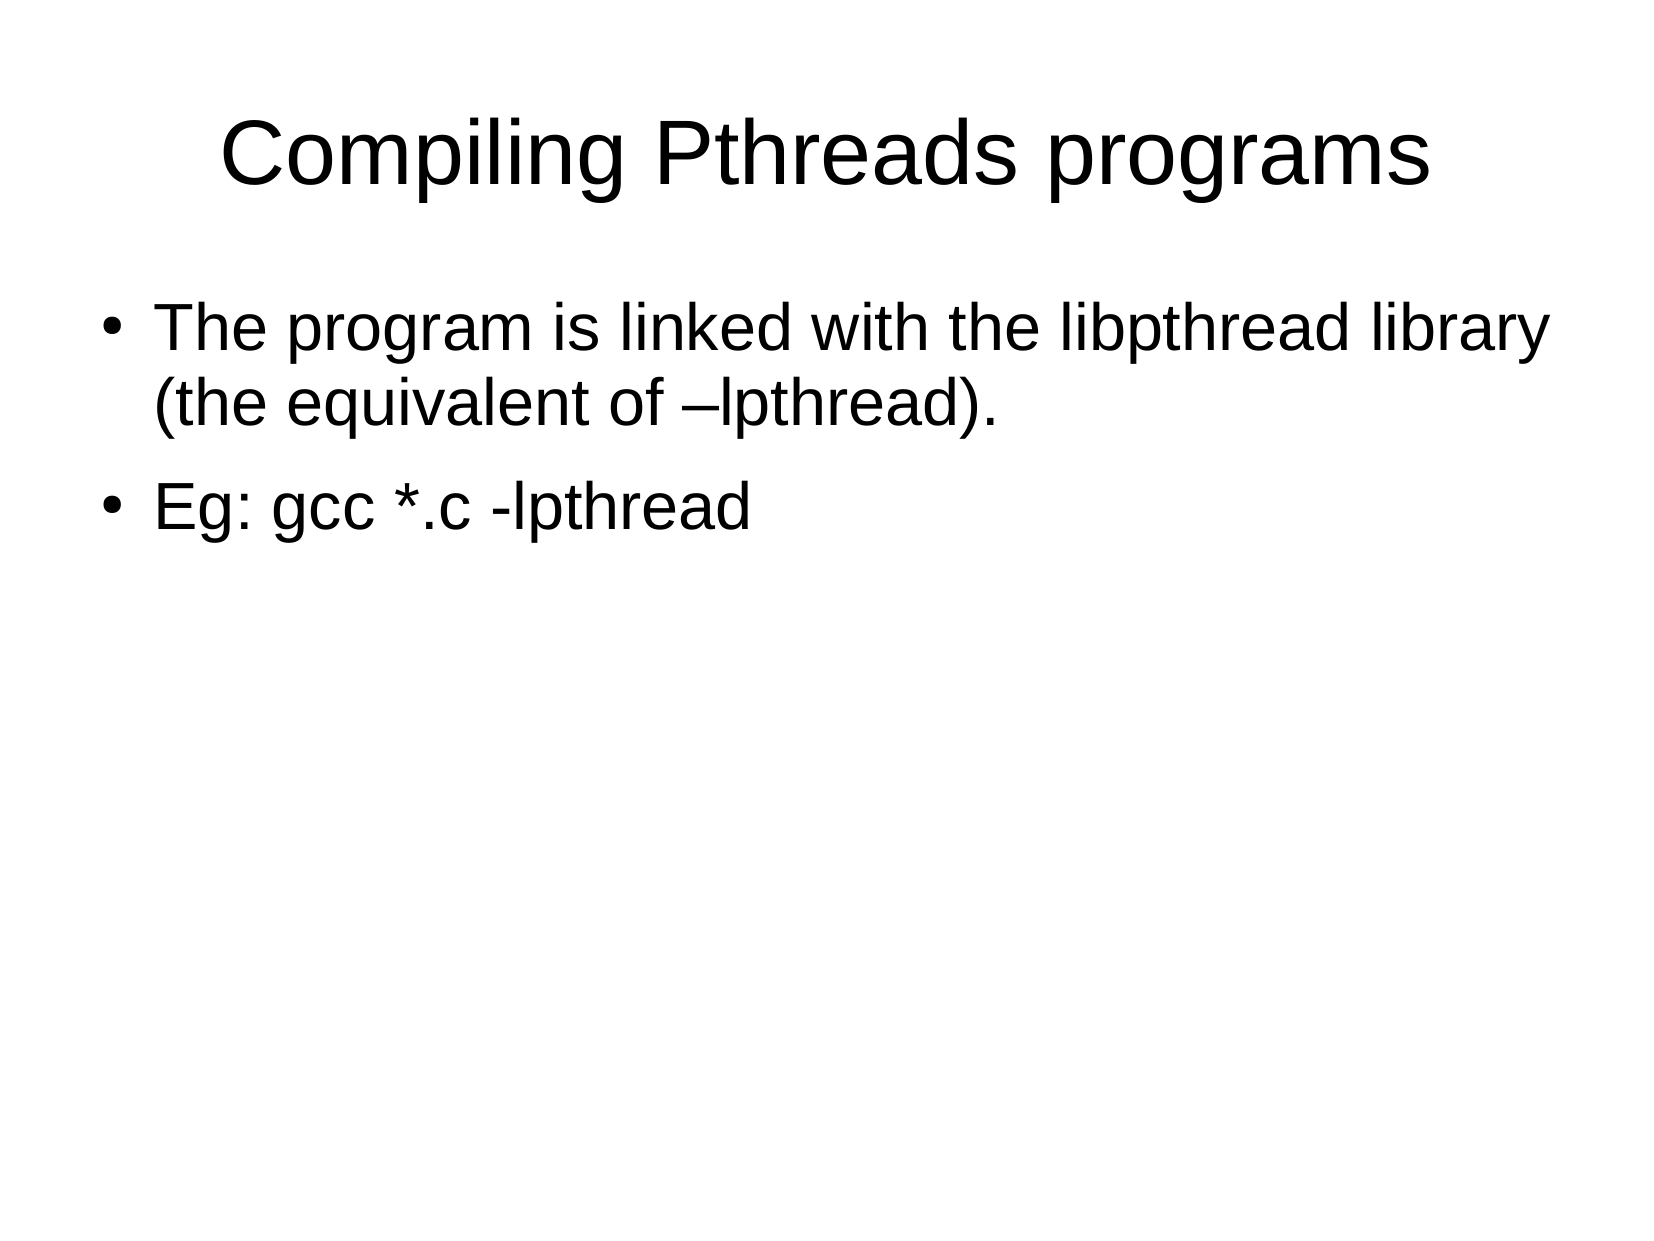

# Compiling Pthreads programs
The program is linked with the libpthread library (the equivalent of –lpthread).
Eg: gcc *.c -lpthread